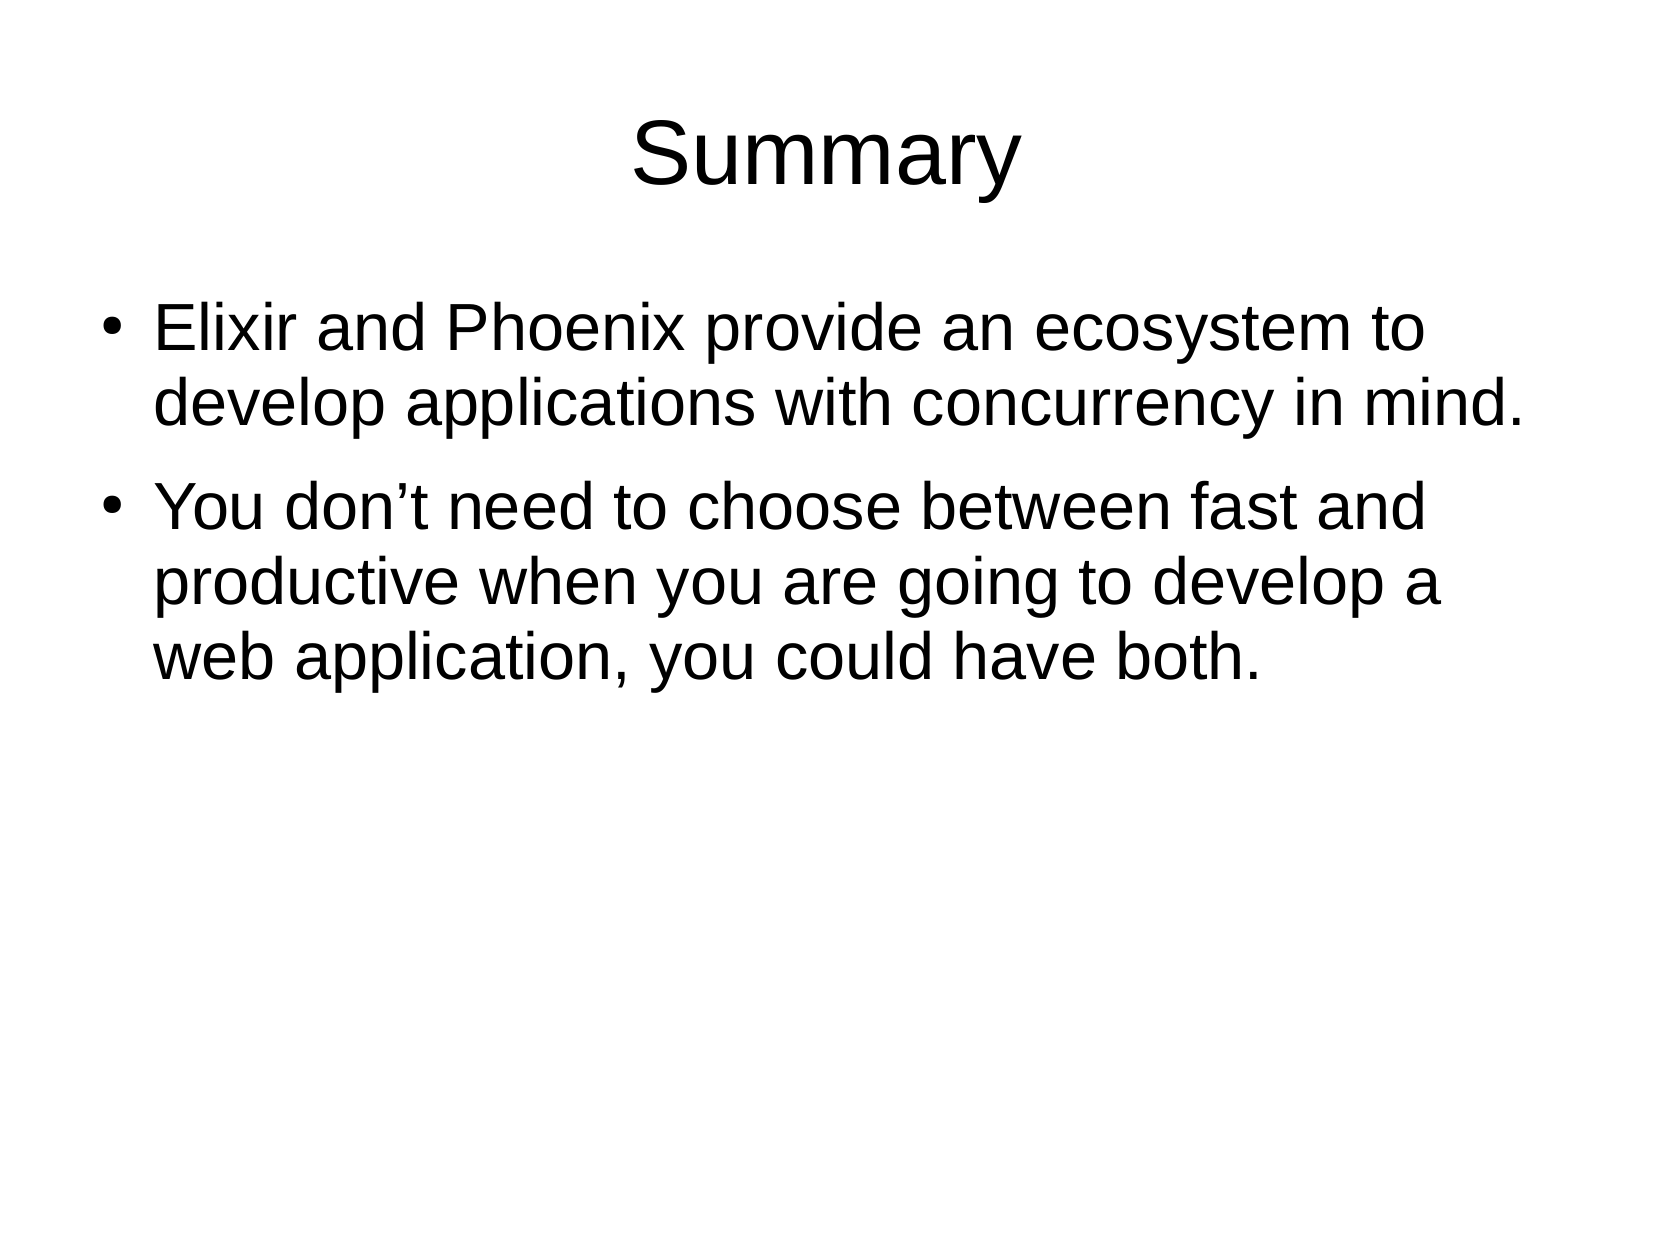

# Summary
Elixir and Phoenix provide an ecosystem to develop applications with concurrency in mind.
You don’t need to choose between fast and productive when you are going to develop a web application, you could have both.